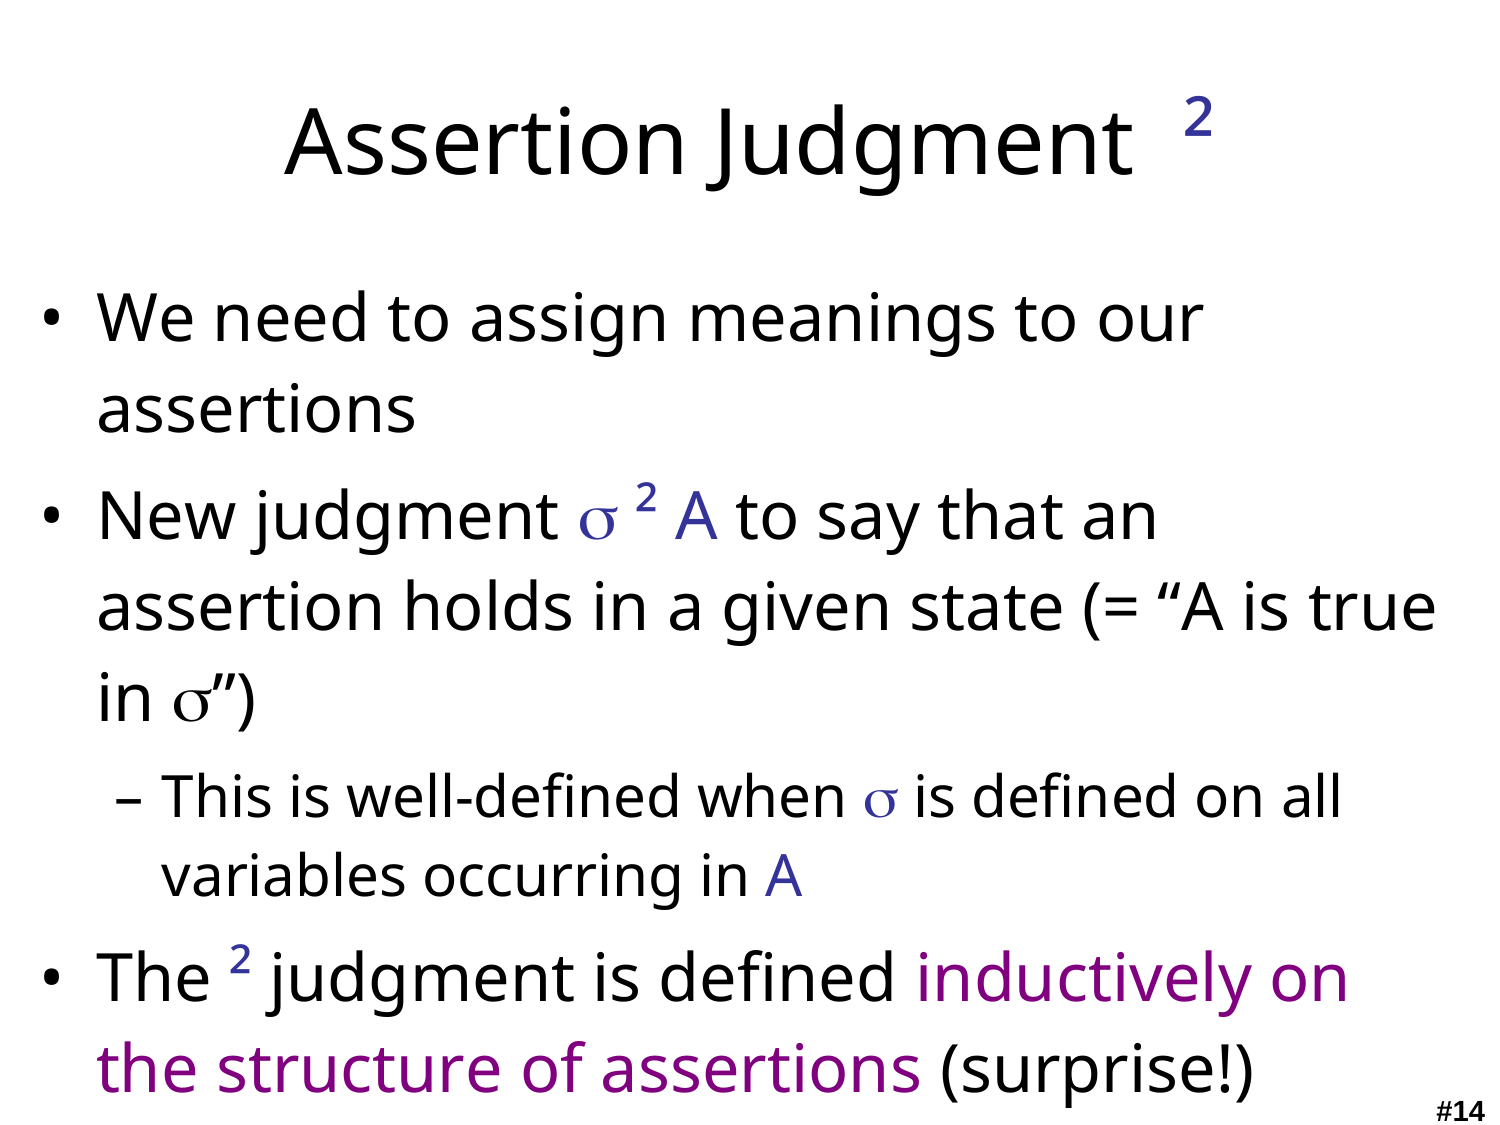

# Assertion Judgment ²
We need to assign meanings to our assertions
New judgment  ² A to say that an assertion holds in a given state (= “A is true in ”)
This is well-defined when  is defined on all variables occurring in A
The ² judgment is defined inductively on the structure of assertions (surprise!)
It relies on the operational semantics of arithmetic expressions from IMP
14